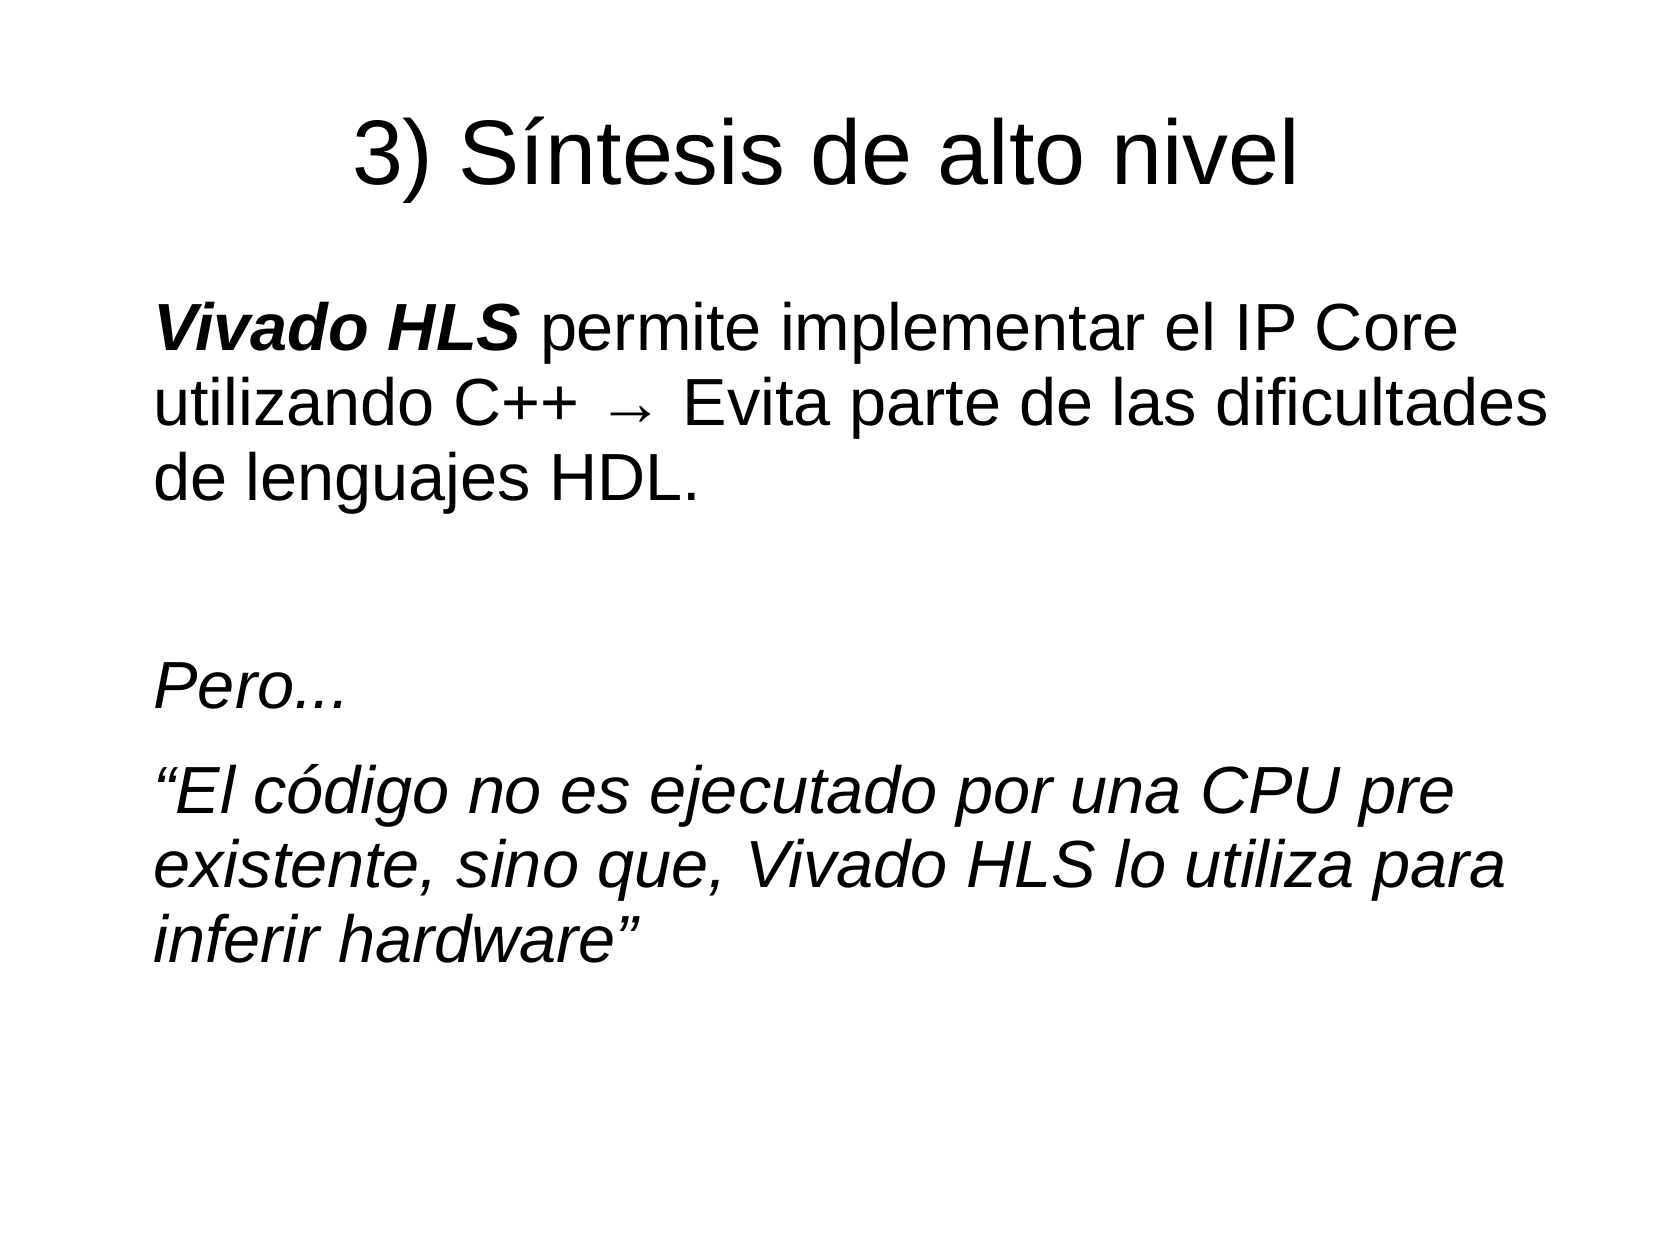

# 3) Síntesis de alto nivel
Vivado HLS permite implementar el IP Core utilizando C++ → Evita parte de las dificultades de lenguajes HDL.
Pero...
“El código no es ejecutado por una CPU pre existente, sino que, Vivado HLS lo utiliza para inferir hardware”